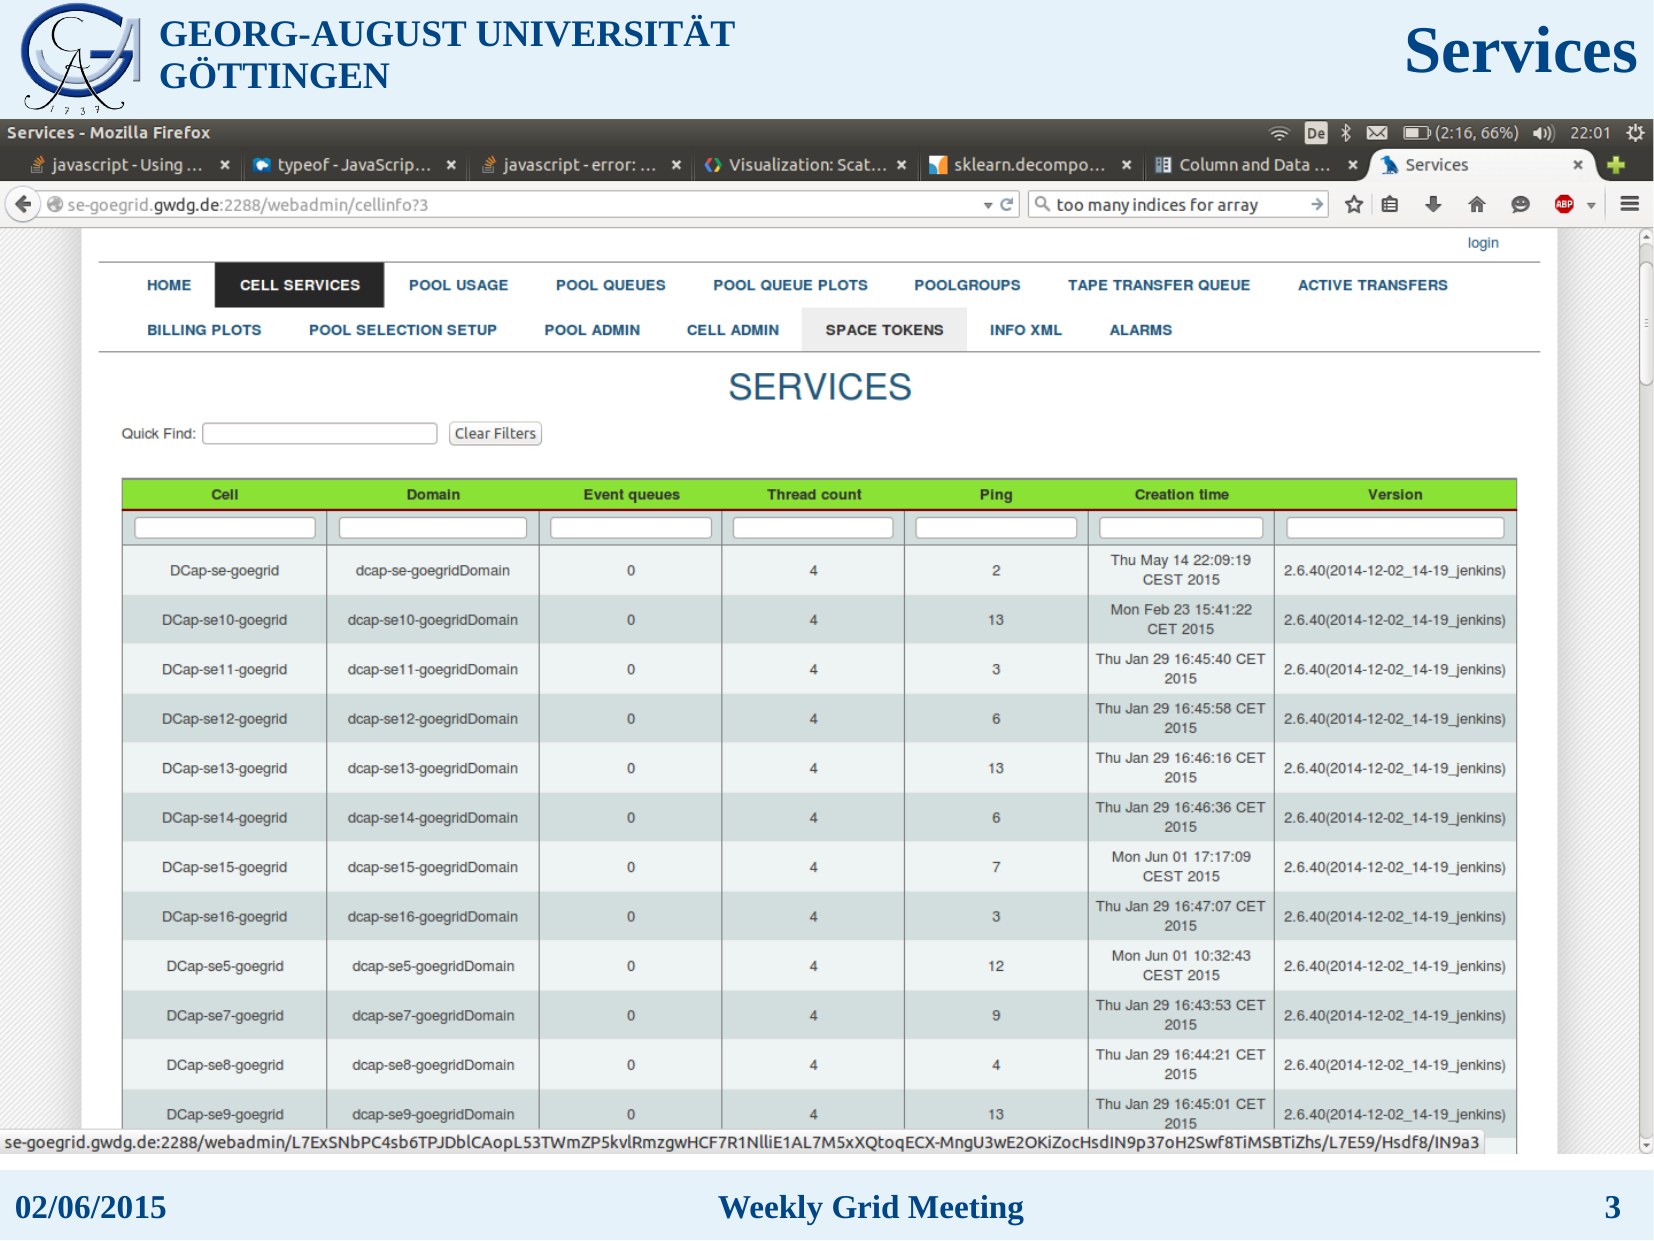

GEORG-AUGUST UNIVERSITÄT GÖTTINGEN
Services
02/06/2015
Weekly Grid Meeting
3